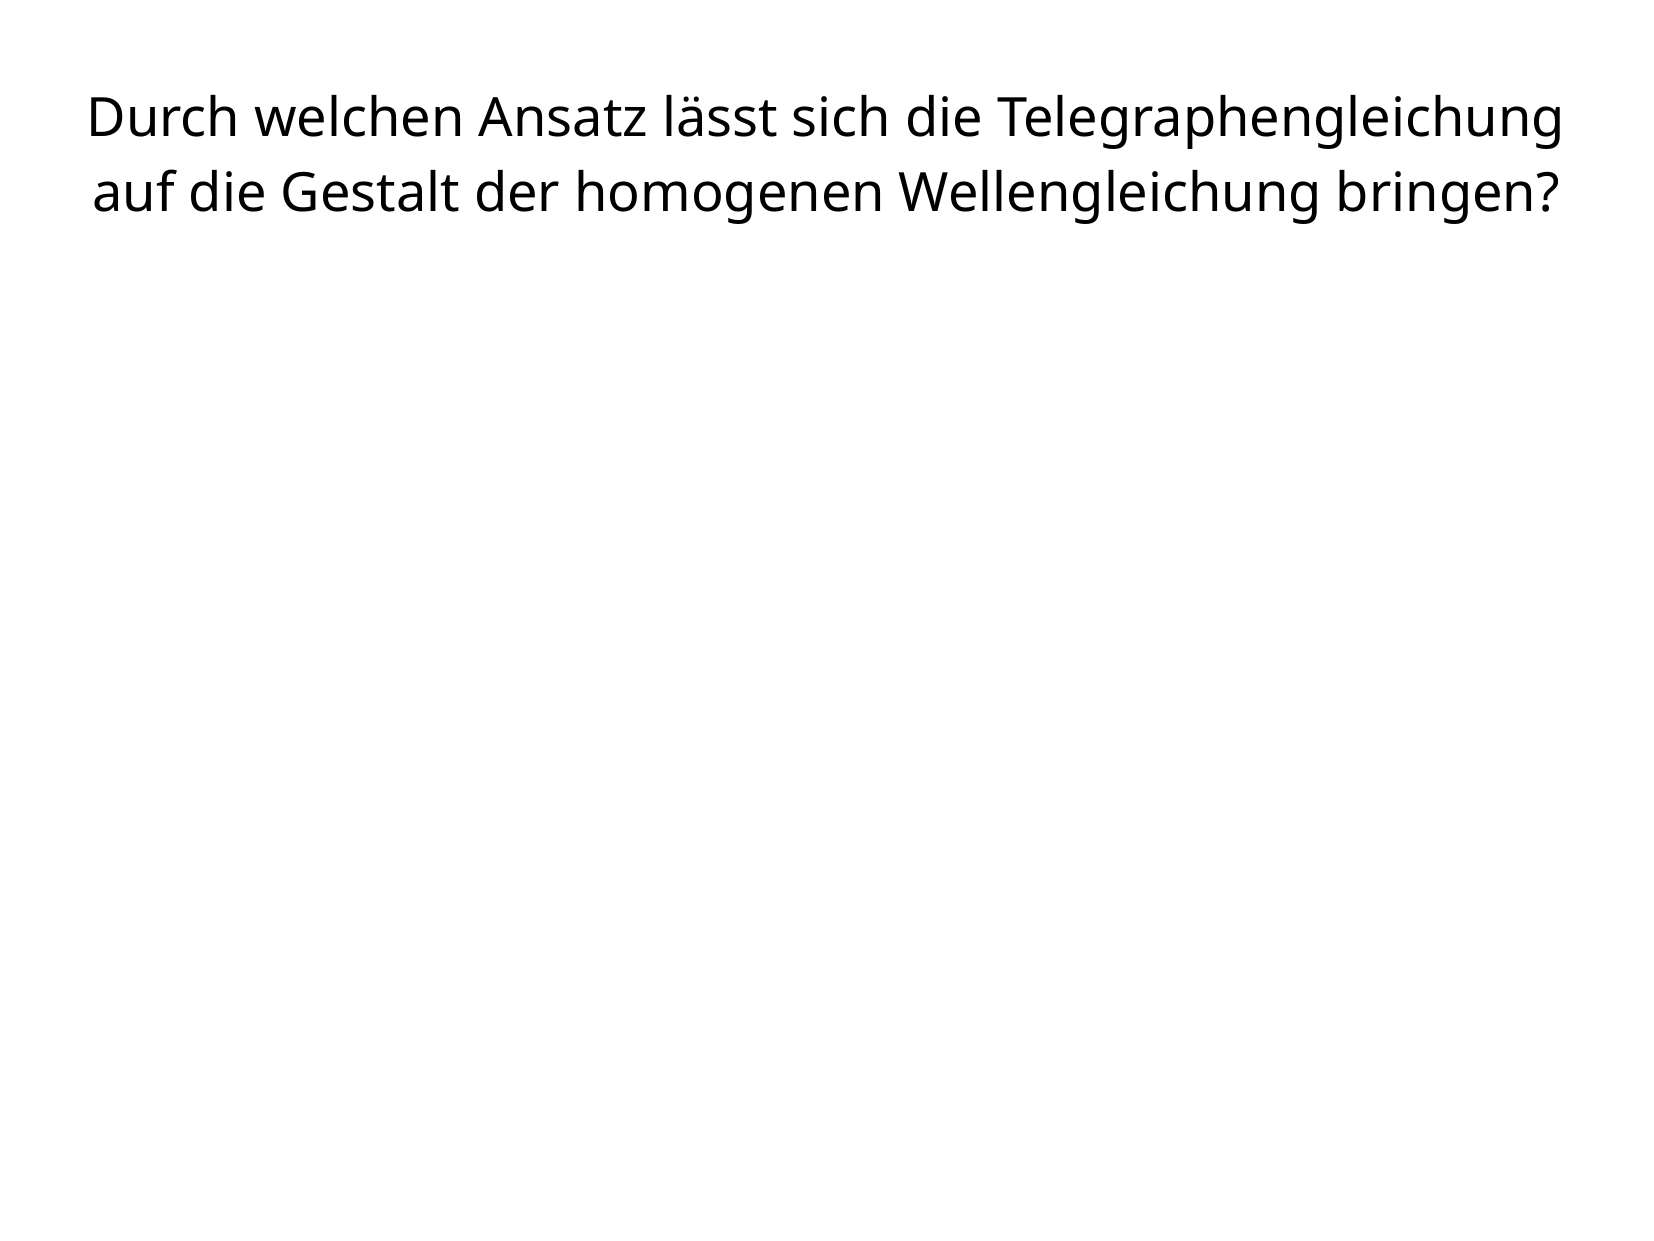

# Durch welchen Ansatz lässt sich die Telegraphengleichung auf die Gestalt der homogenen Wellengleichung bringen?